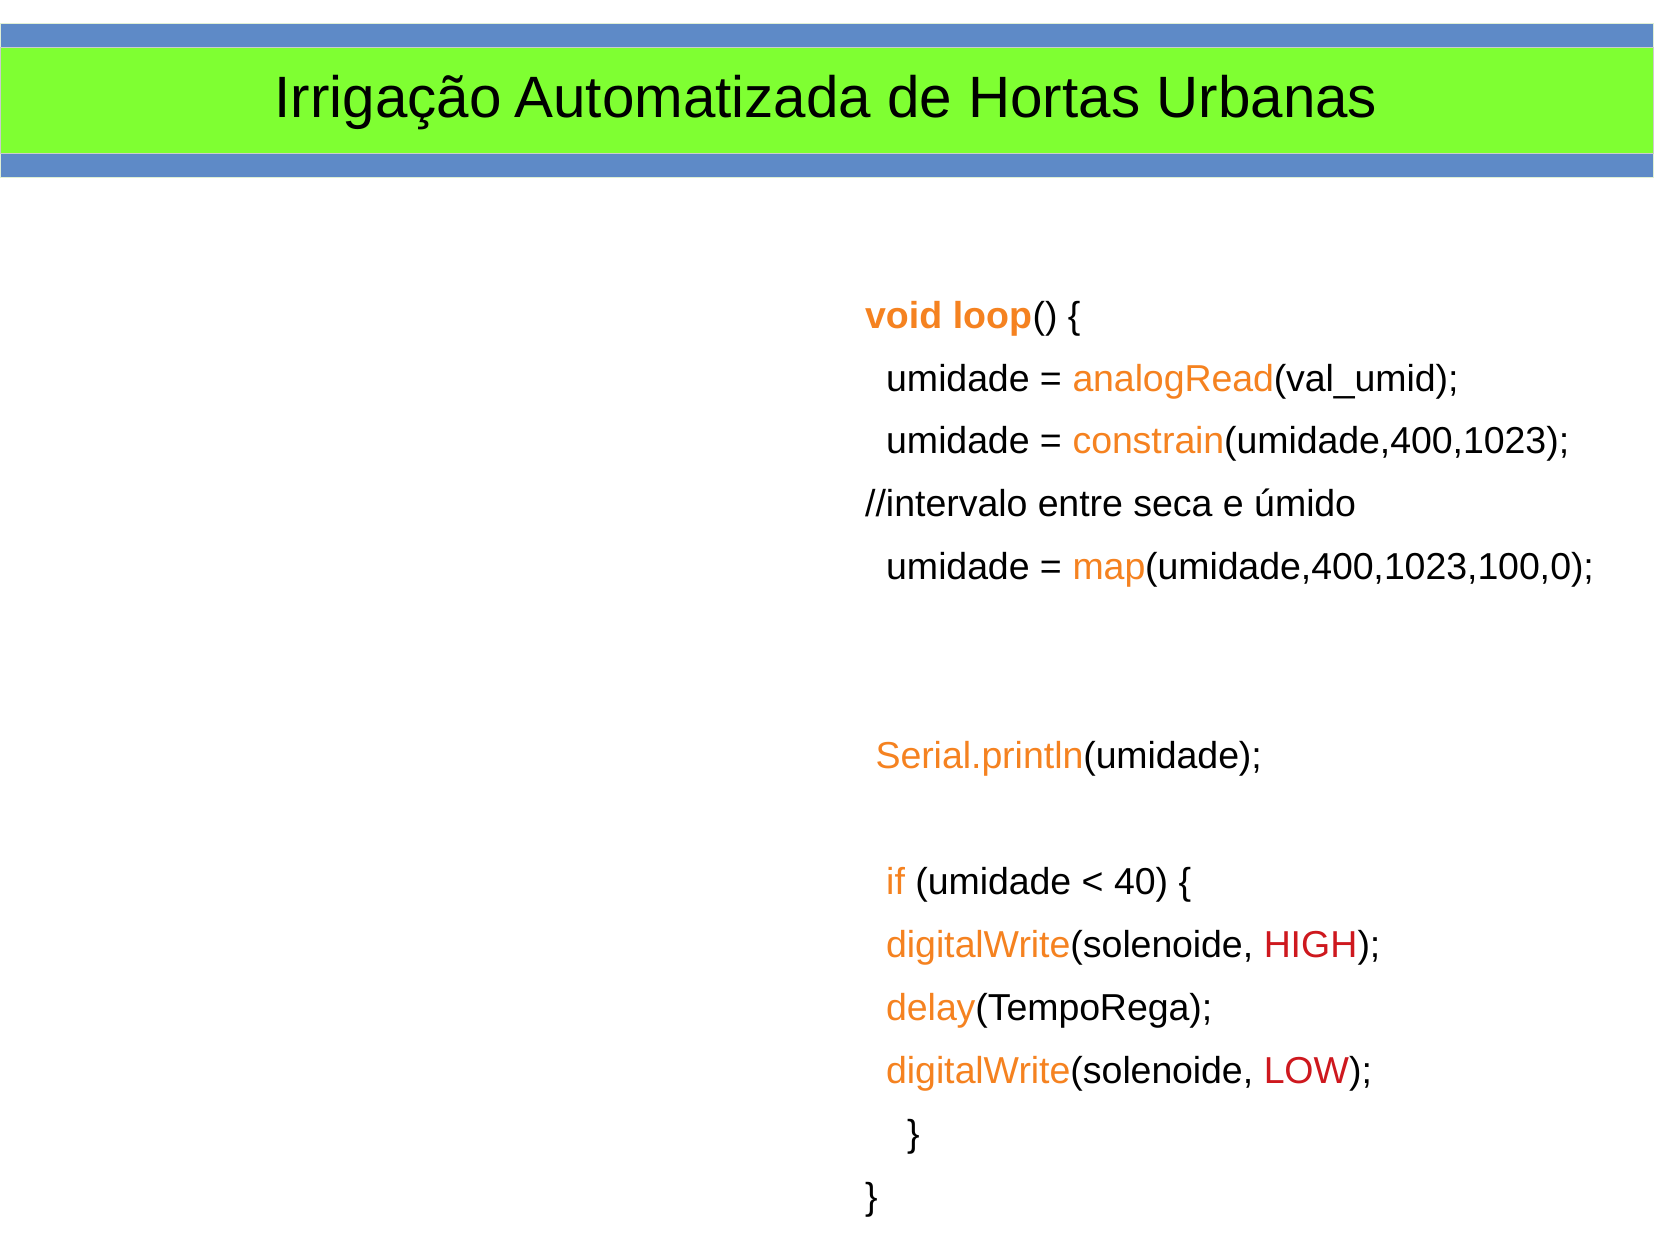

# Irrigação Automatizada de Hortas Urbanas
void loop() {
 umidade = analogRead(val_umid);
 umidade = constrain(umidade,400,1023); //intervalo entre seca e úmido
 umidade = map(umidade,400,1023,100,0);
 Serial.println(umidade);
 if (umidade < 40) {
 digitalWrite(solenoide, HIGH);
 delay(TempoRega);
 digitalWrite(solenoide, LOW);
 }
}